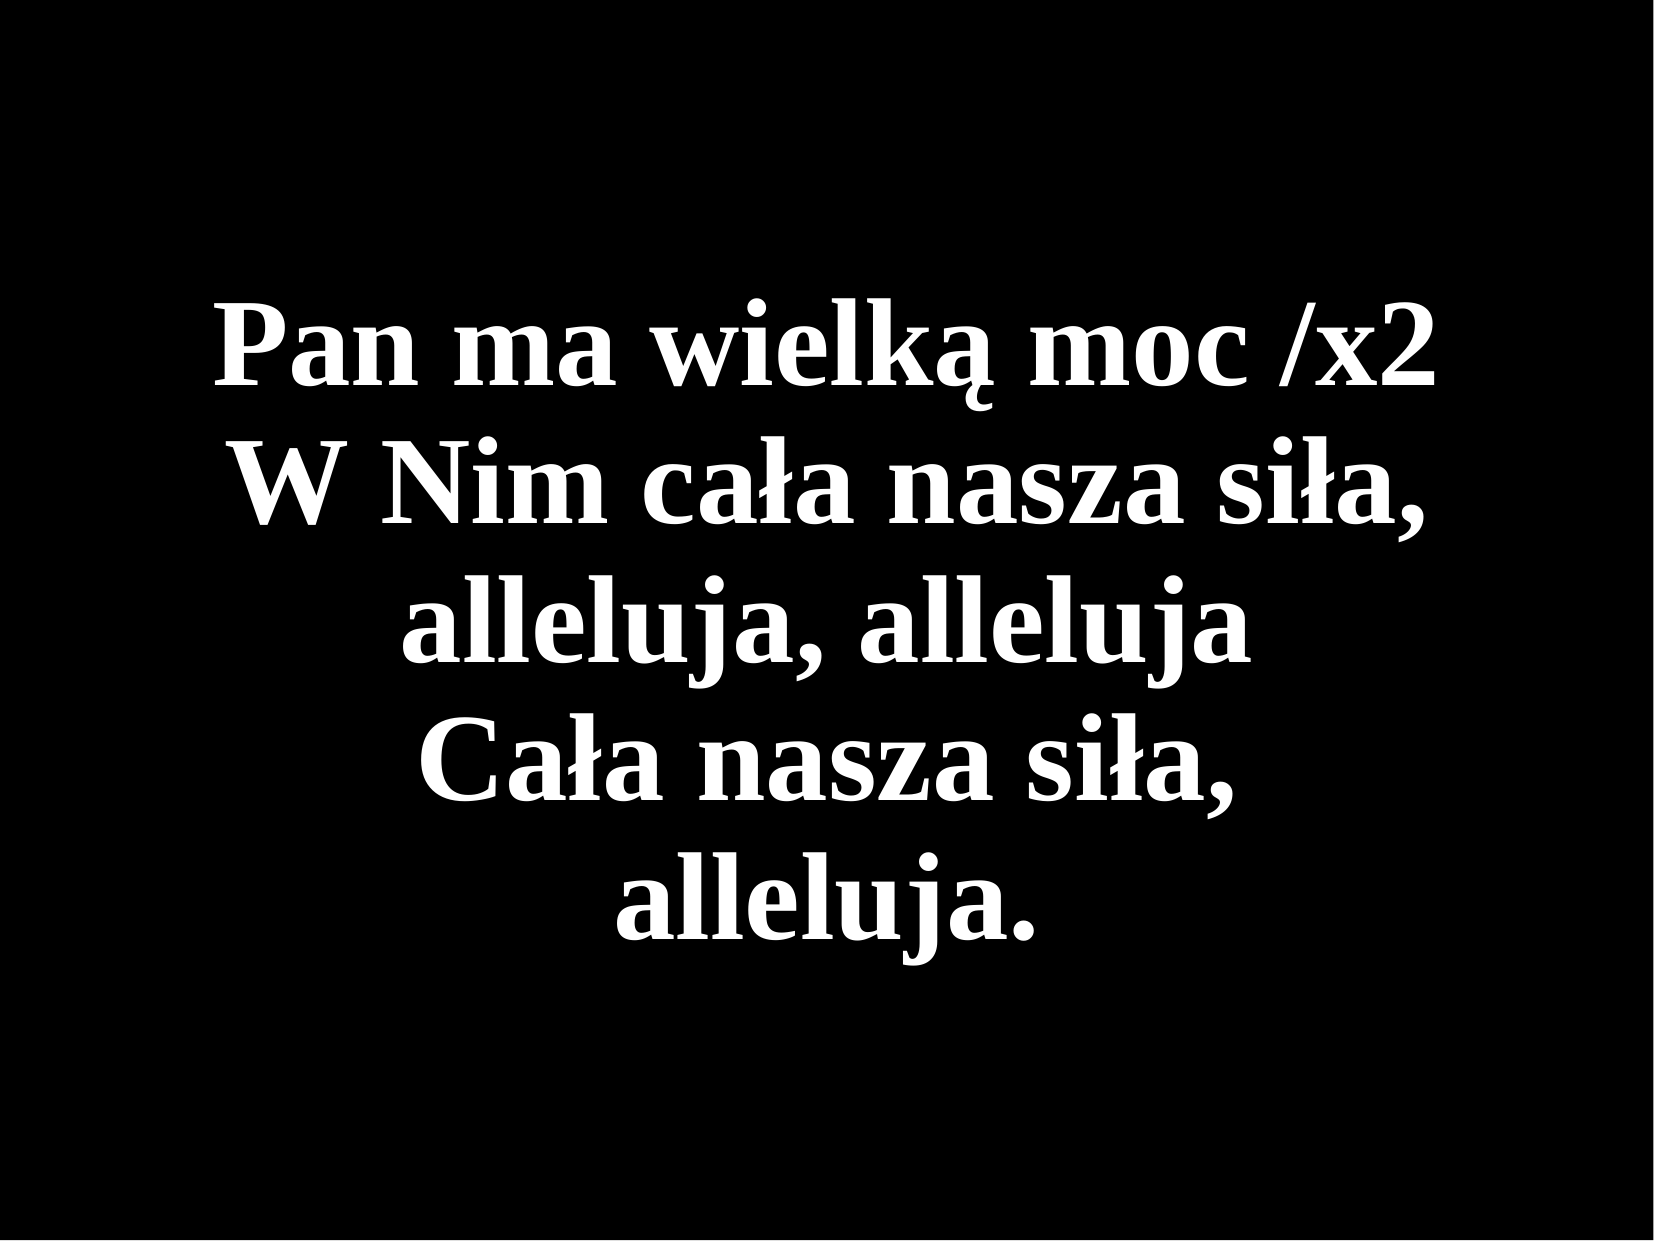

# Pan ma wielką moc /x2 W Nim cała nasza siła, alleluja, alleluja Cała nasza siła, alleluja.